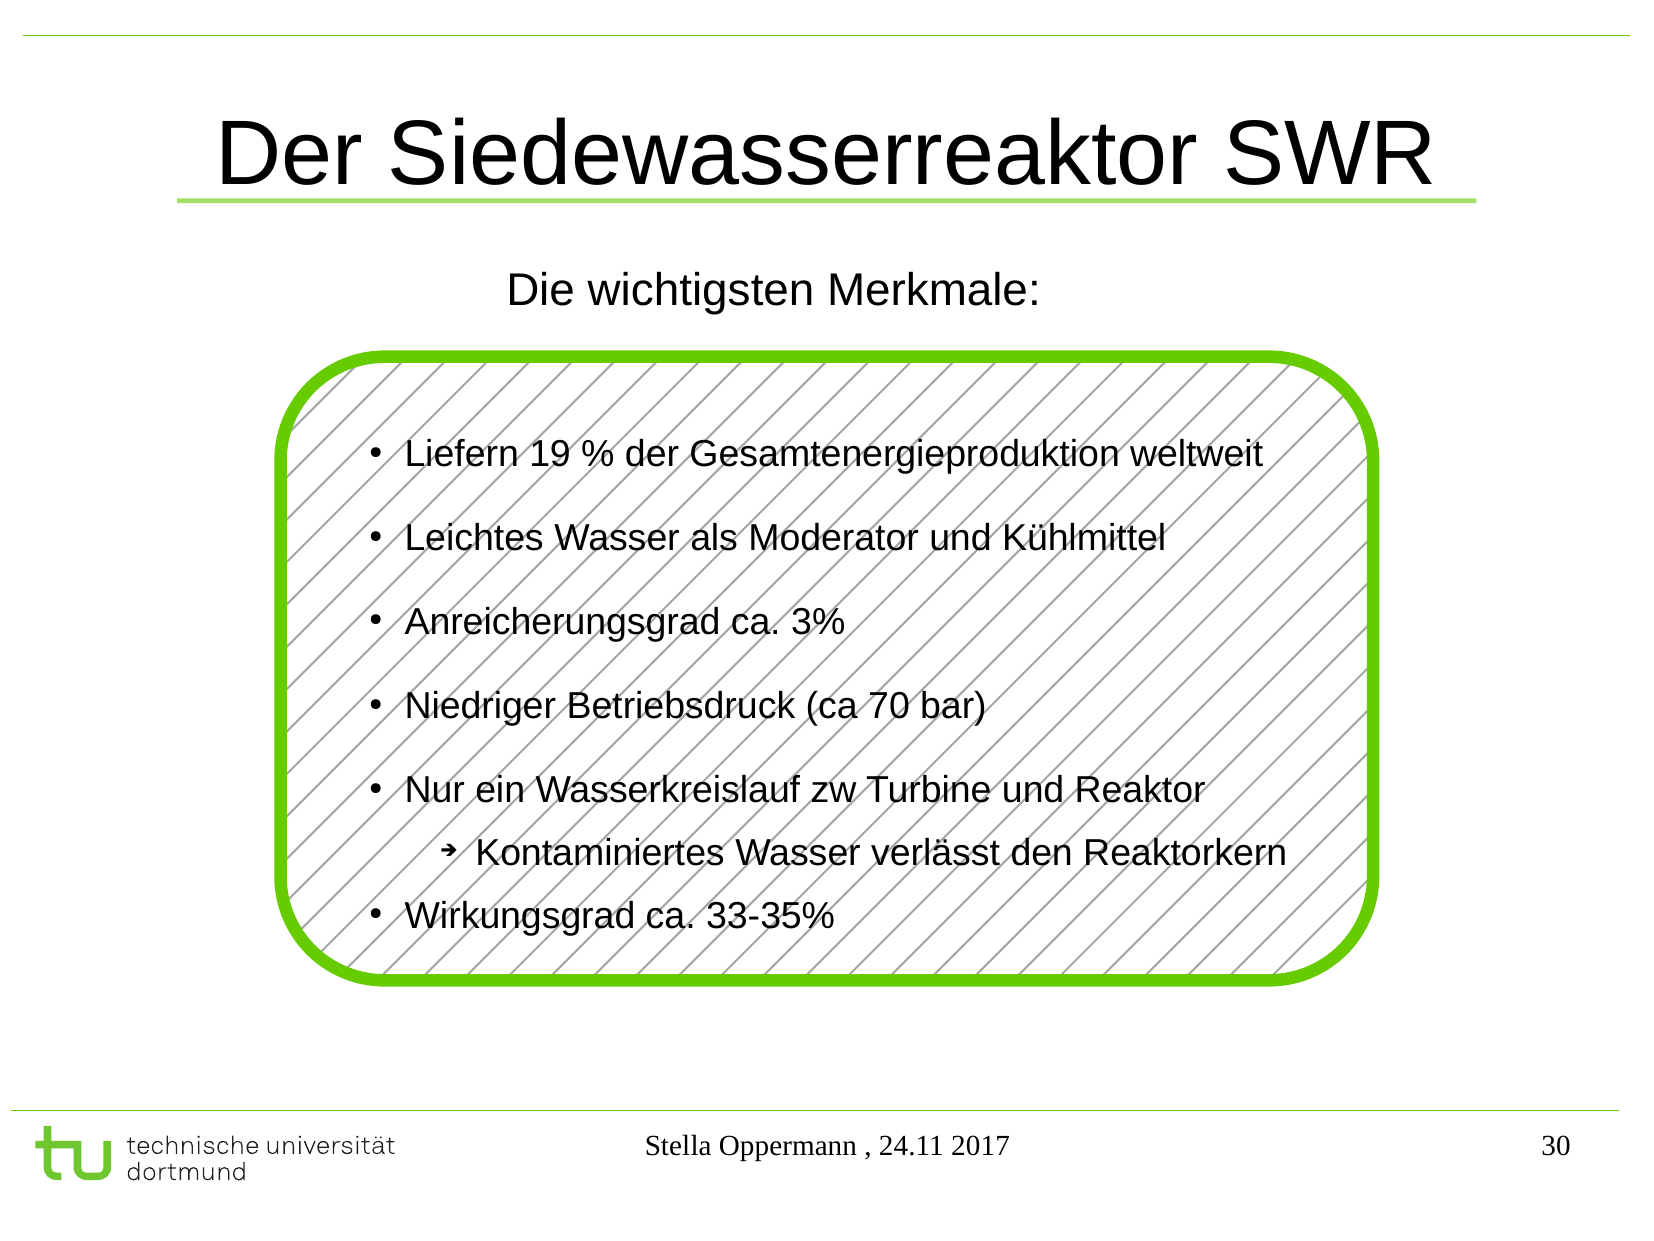

# Der Siedewasserreaktor SWR
Die wichtigsten Merkmale:
Liefern 19 % der Gesamtenergieproduktion weltweit
Leichtes Wasser als Moderator und Kühlmittel
Anreicherungsgrad ca. 3%
Niedriger Betriebsdruck (ca 70 bar)
Nur ein Wasserkreislauf zw Turbine und Reaktor
Kontaminiertes Wasser verlässt den Reaktorkern
Wirkungsgrad ca. 33-35%
Stella Oppermann , 24.11 2017
30